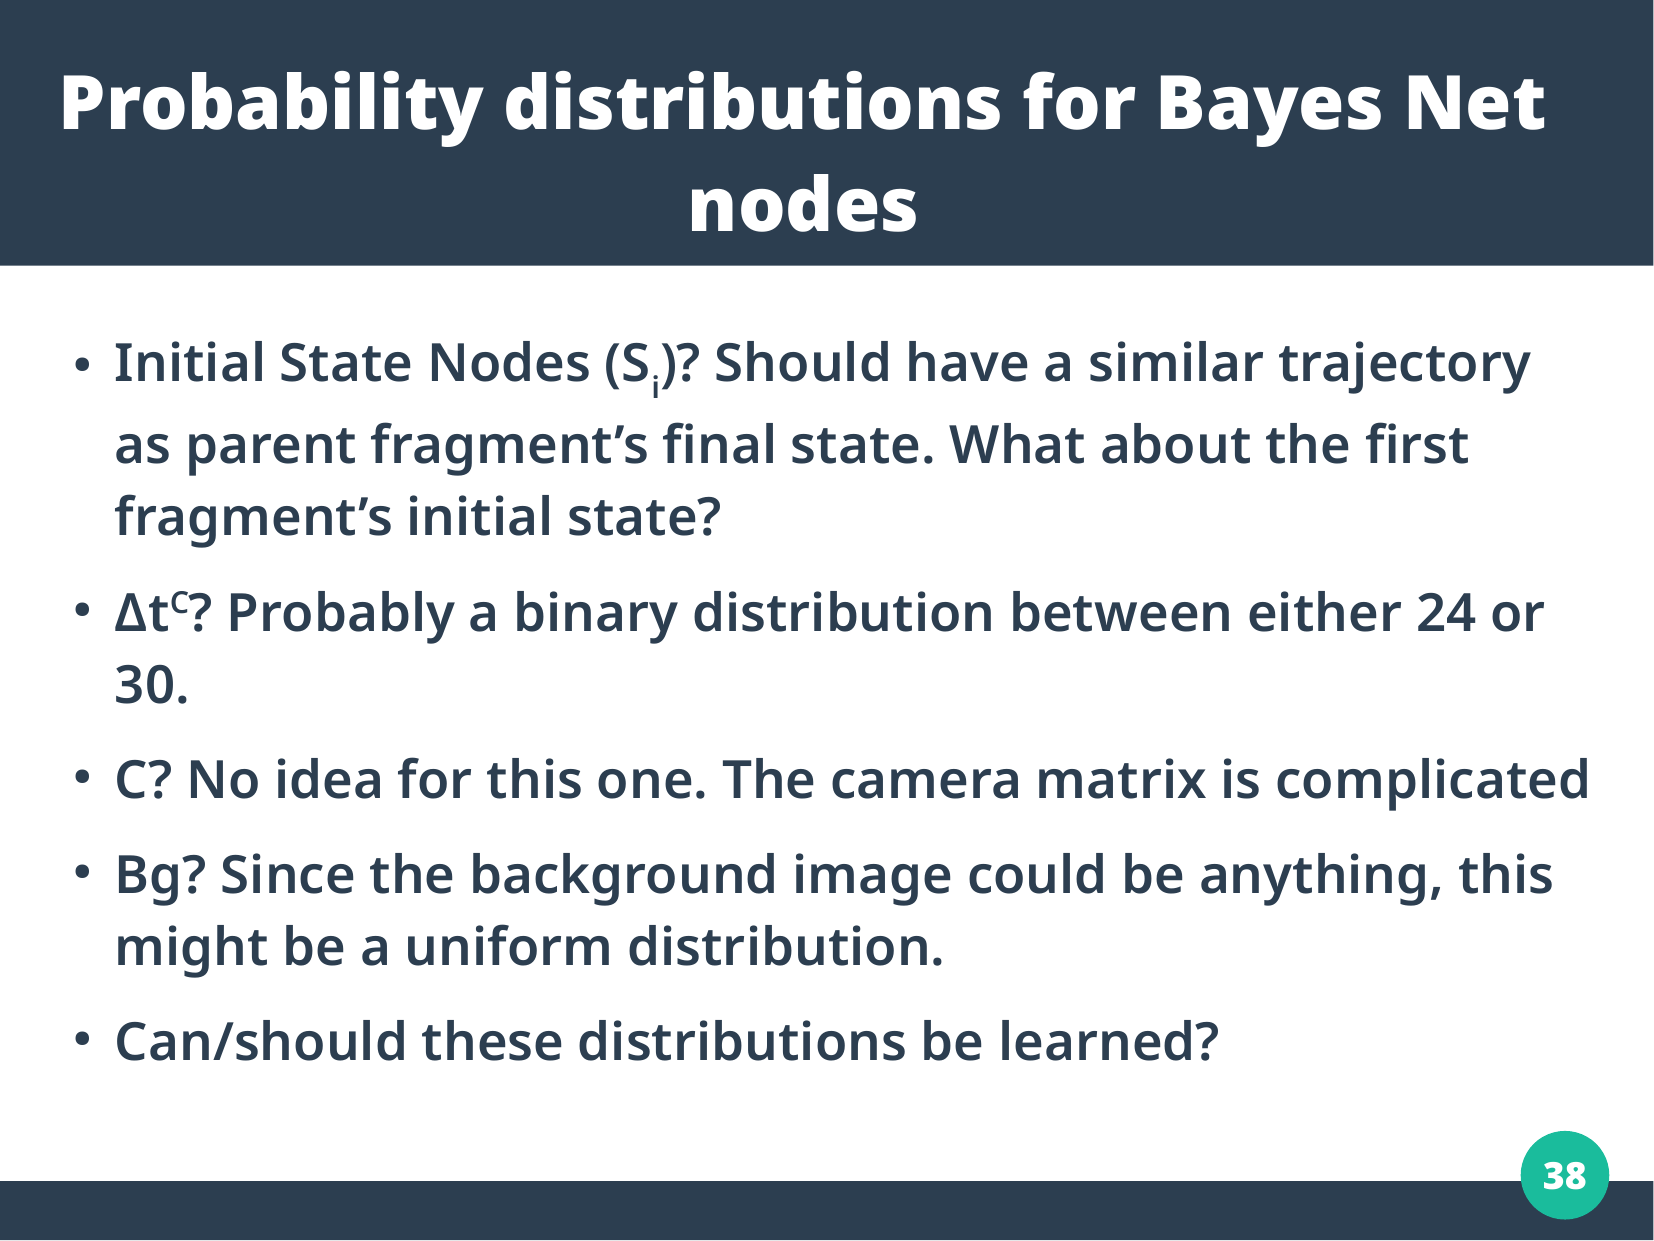

# Probability distributions for Bayes Net nodes
Initial State Nodes (Si)? Should have a similar trajectory as parent fragment’s final state. What about the first fragment’s initial state?
ΔtC? Probably a binary distribution between either 24 or 30.
C? No idea for this one. The camera matrix is complicated
Bg? Since the background image could be anything, this might be a uniform distribution.
Can/should these distributions be learned?
38